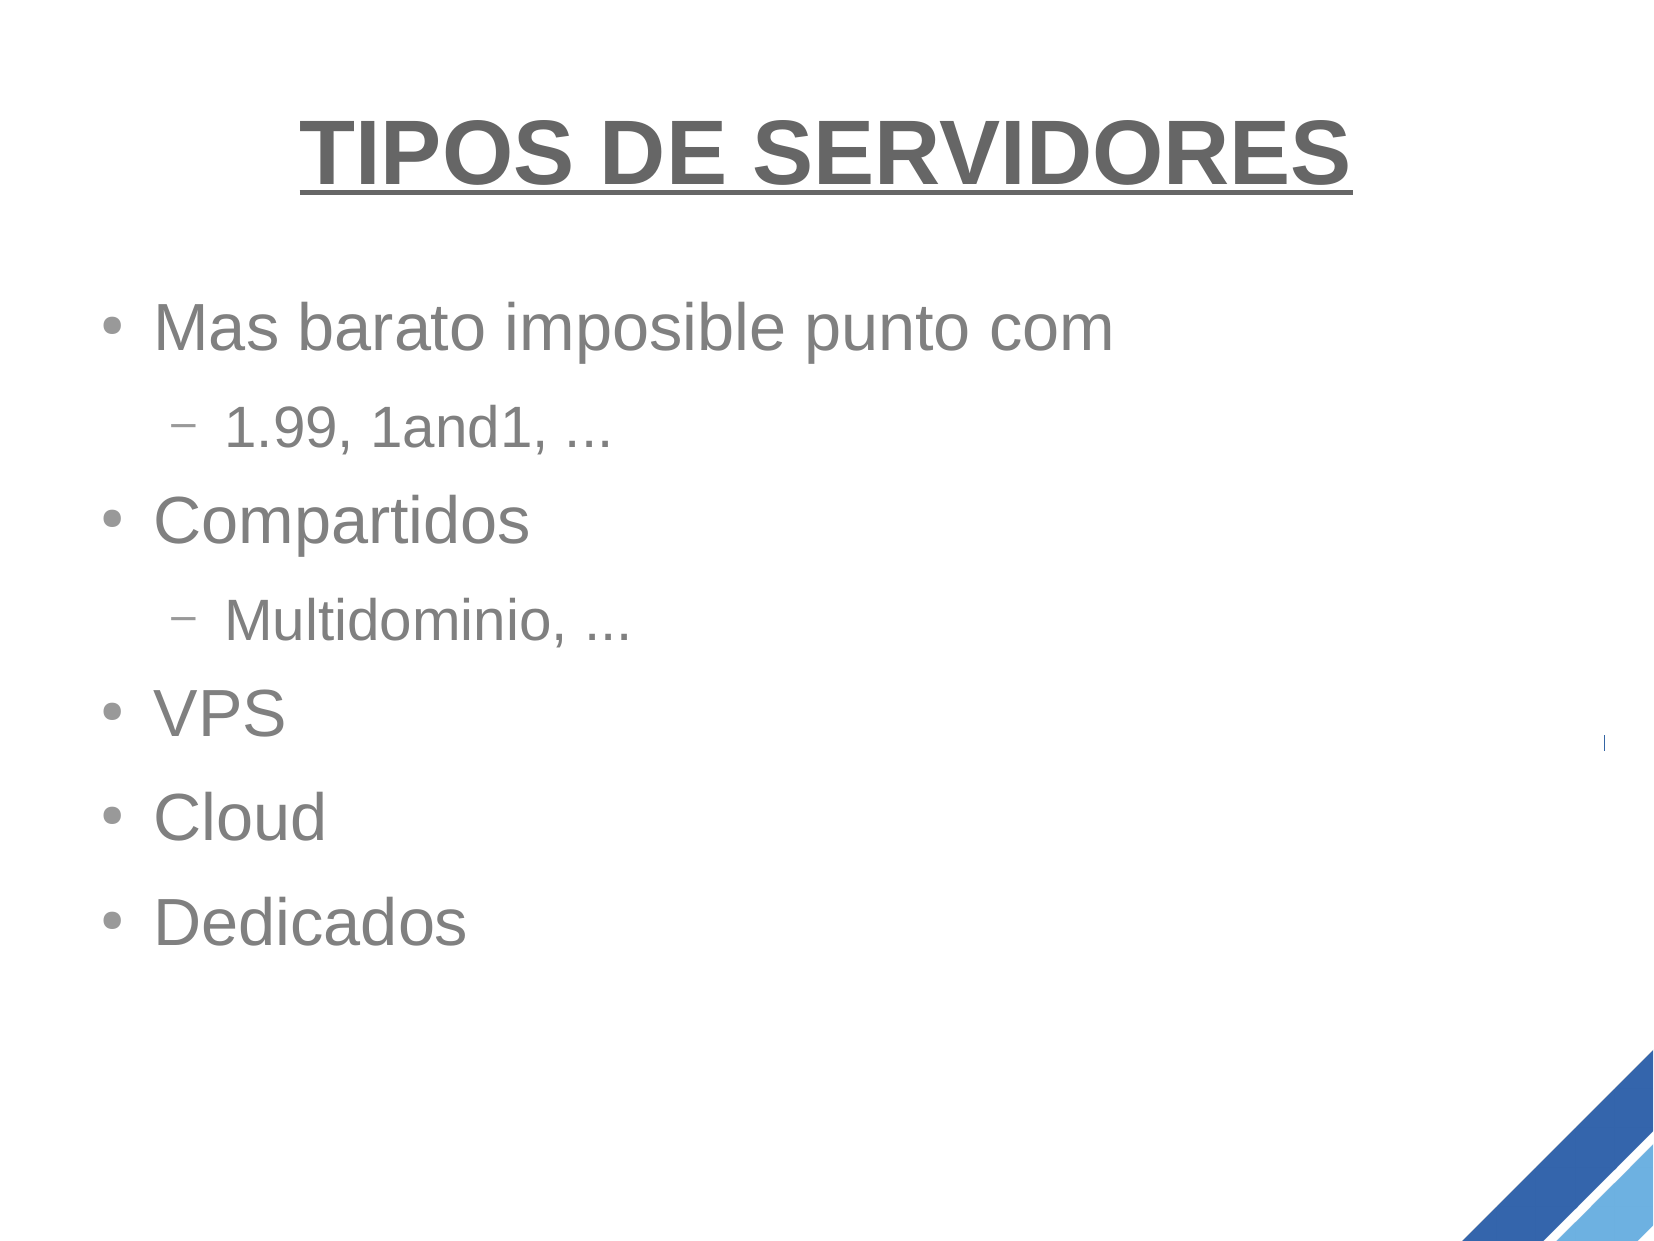

# TIPOS DE SERVIDORES
Mas barato imposible punto com
1.99, 1and1, ...
Compartidos
Multidominio, ...
VPS
Cloud
Dedicados